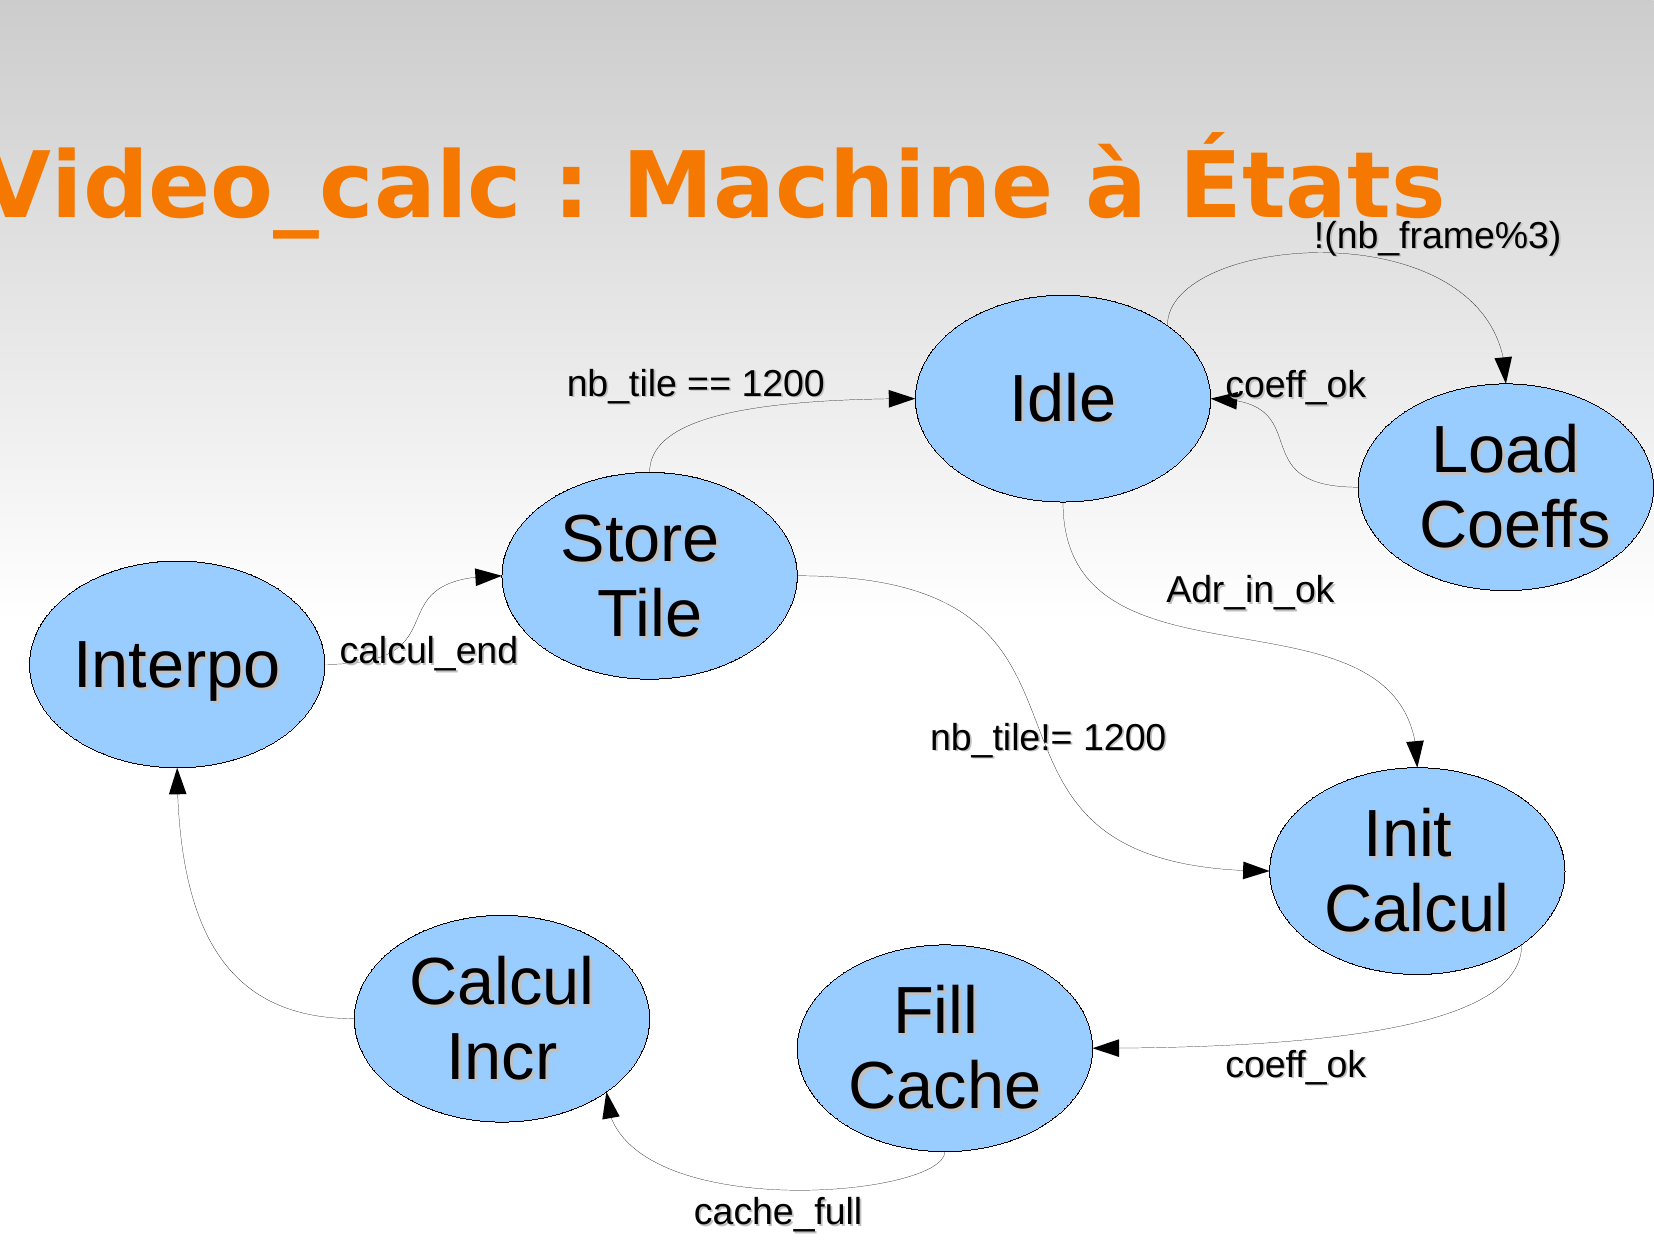

# Video_calc : Machine à États
!(nb_frame%3)
Idle
nb_tile == 1200
coeff_ok
Load
 Coeffs
Store
Tile
Interpo
Adr_in_ok
calcul_end
nb_tile!= 1200
Init
Calcul
Calcul
Incr
Fill
Cache
coeff_ok
cache_full